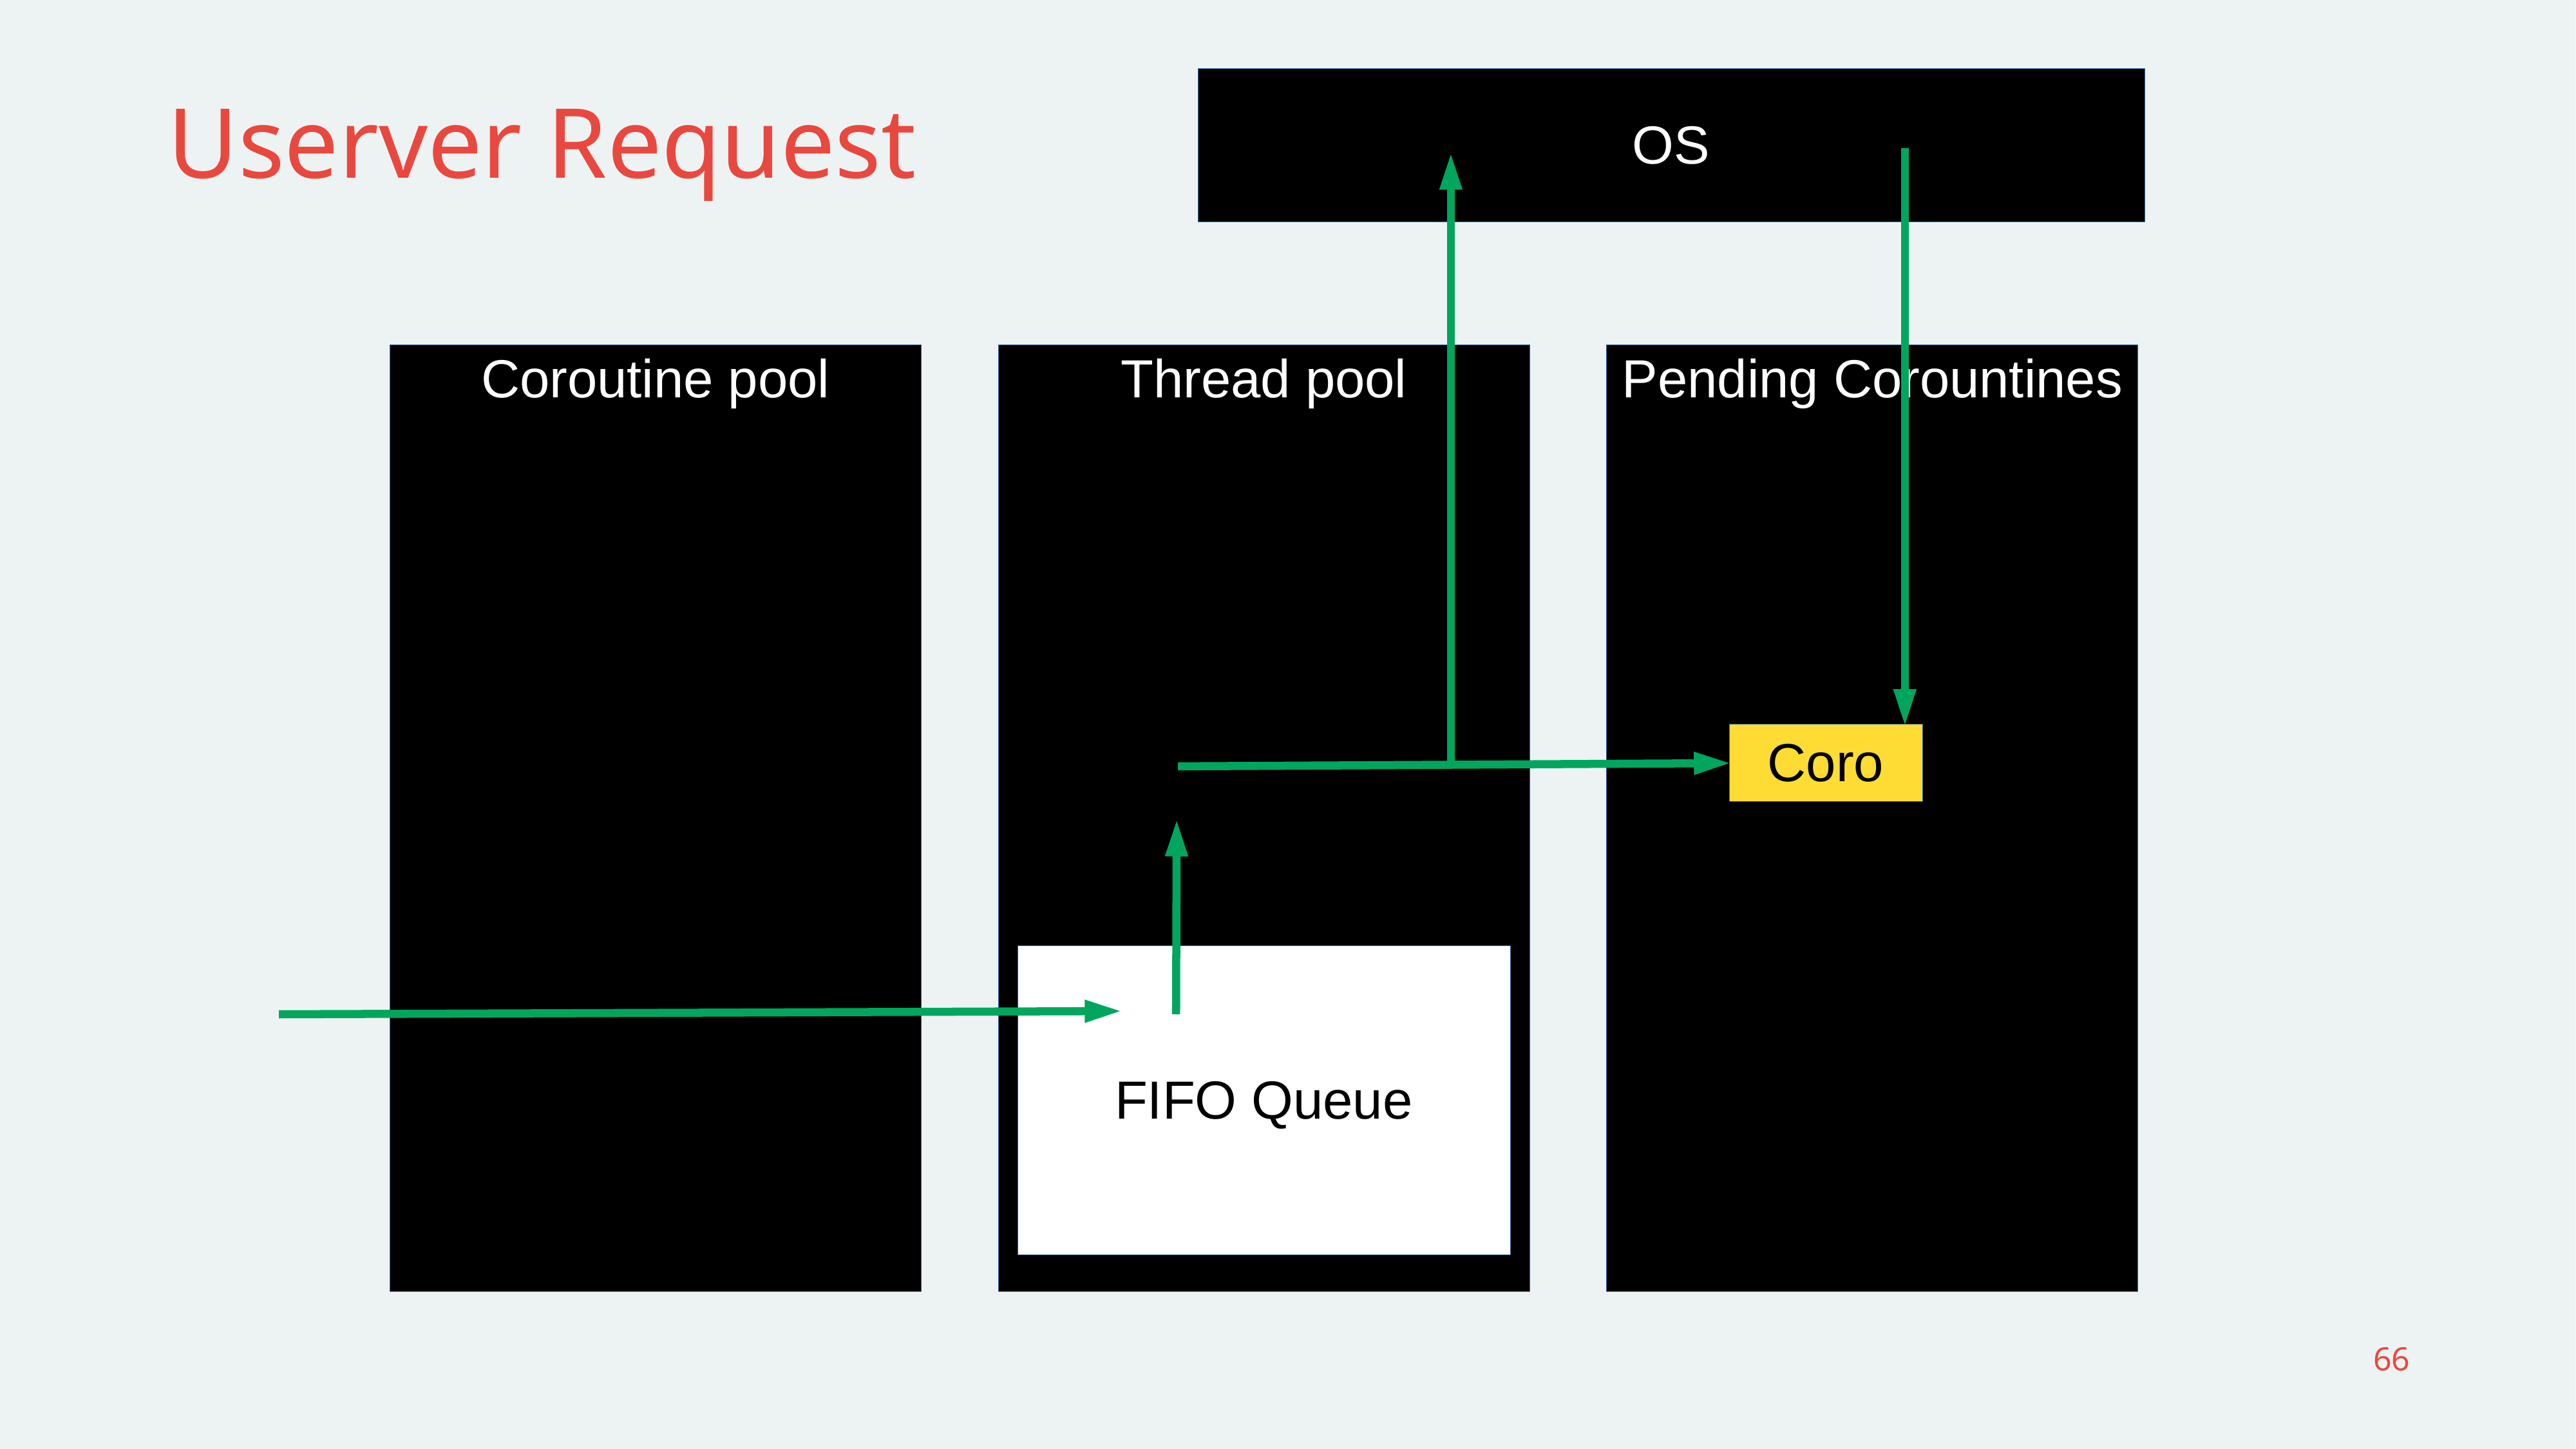

#
Userver Request
OS
Coroutine pool
Thread pool
Pending Corountines
Coro
FIFO Queue